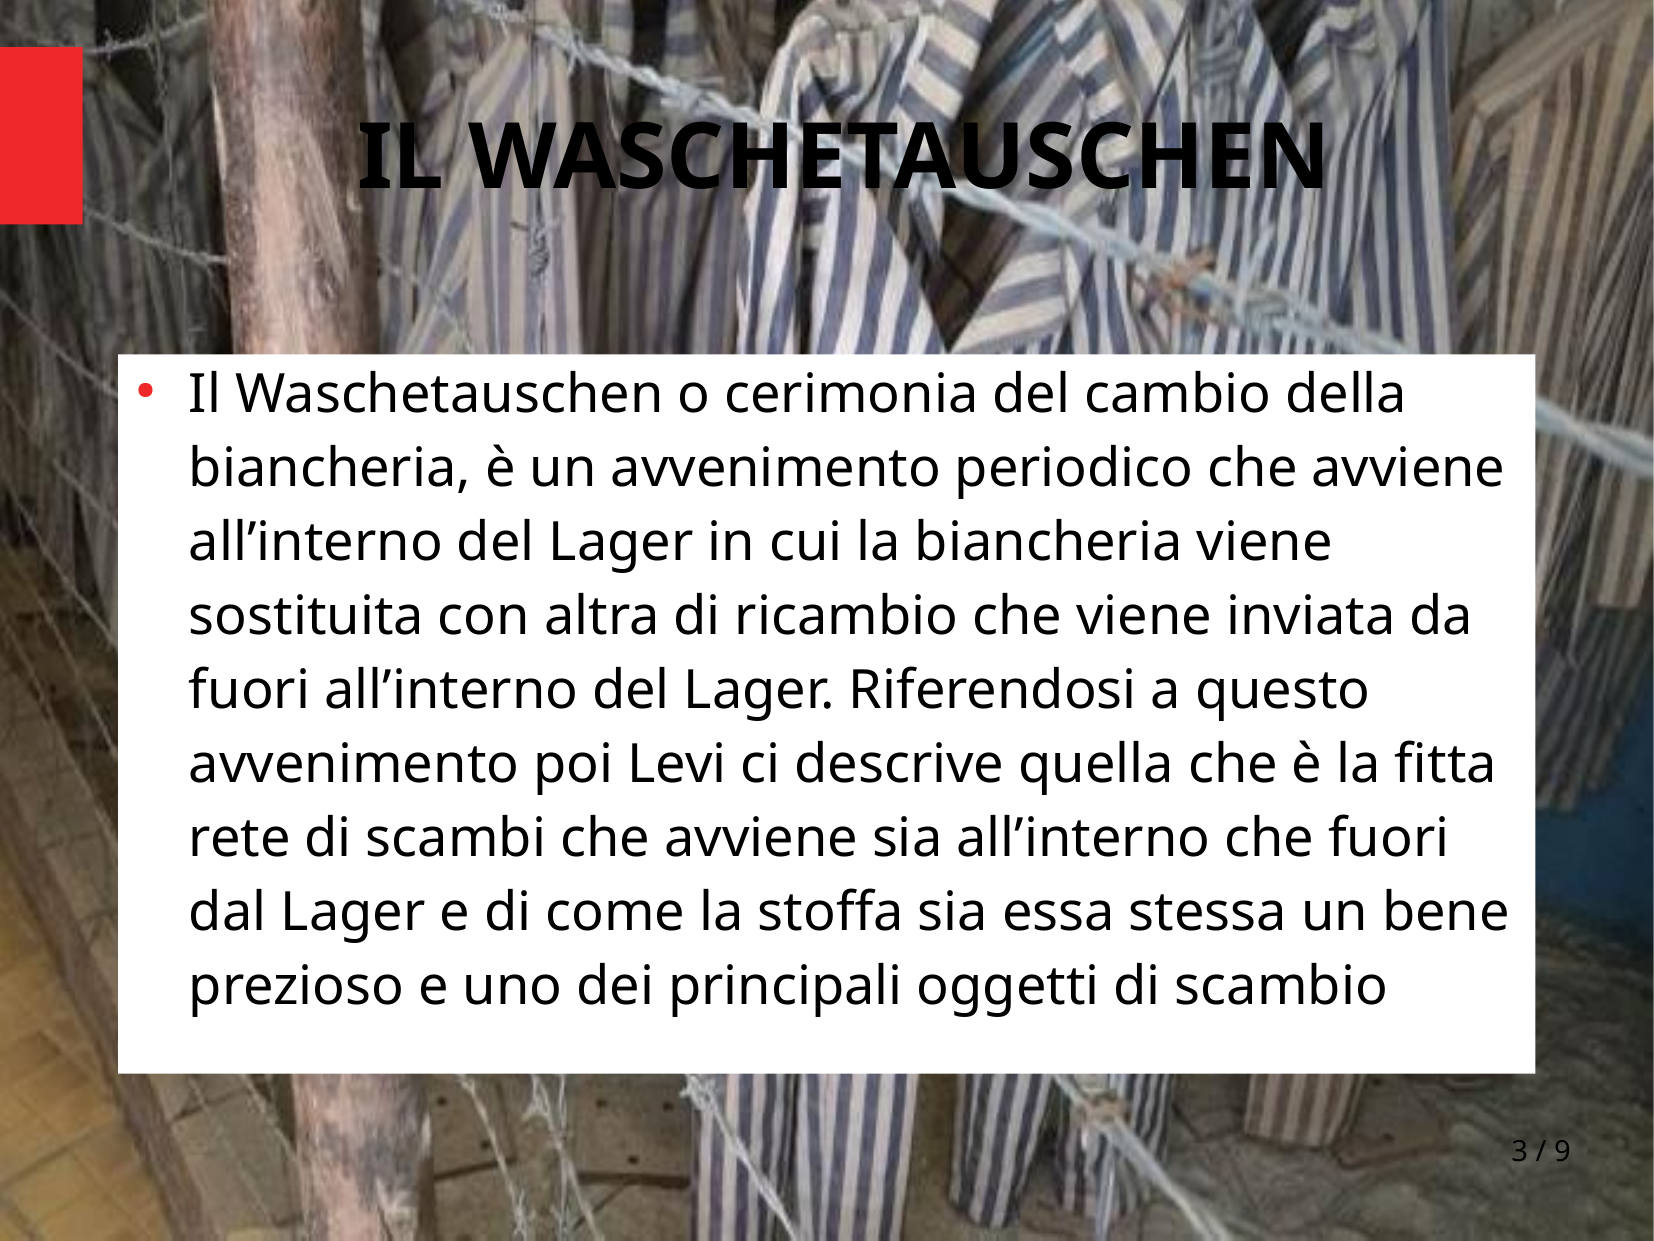

# IL WASCHETAUSCHEN
Il Waschetauschen o cerimonia del cambio della biancheria, è un avvenimento periodico che avviene all’interno del Lager in cui la biancheria viene sostituita con altra di ricambio che viene inviata da fuori all’interno del Lager. Riferendosi a questo avvenimento poi Levi ci descrive quella che è la fitta rete di scambi che avviene sia all’interno che fuori dal Lager e di come la stoffa sia essa stessa un bene prezioso e uno dei principali oggetti di scambio
3